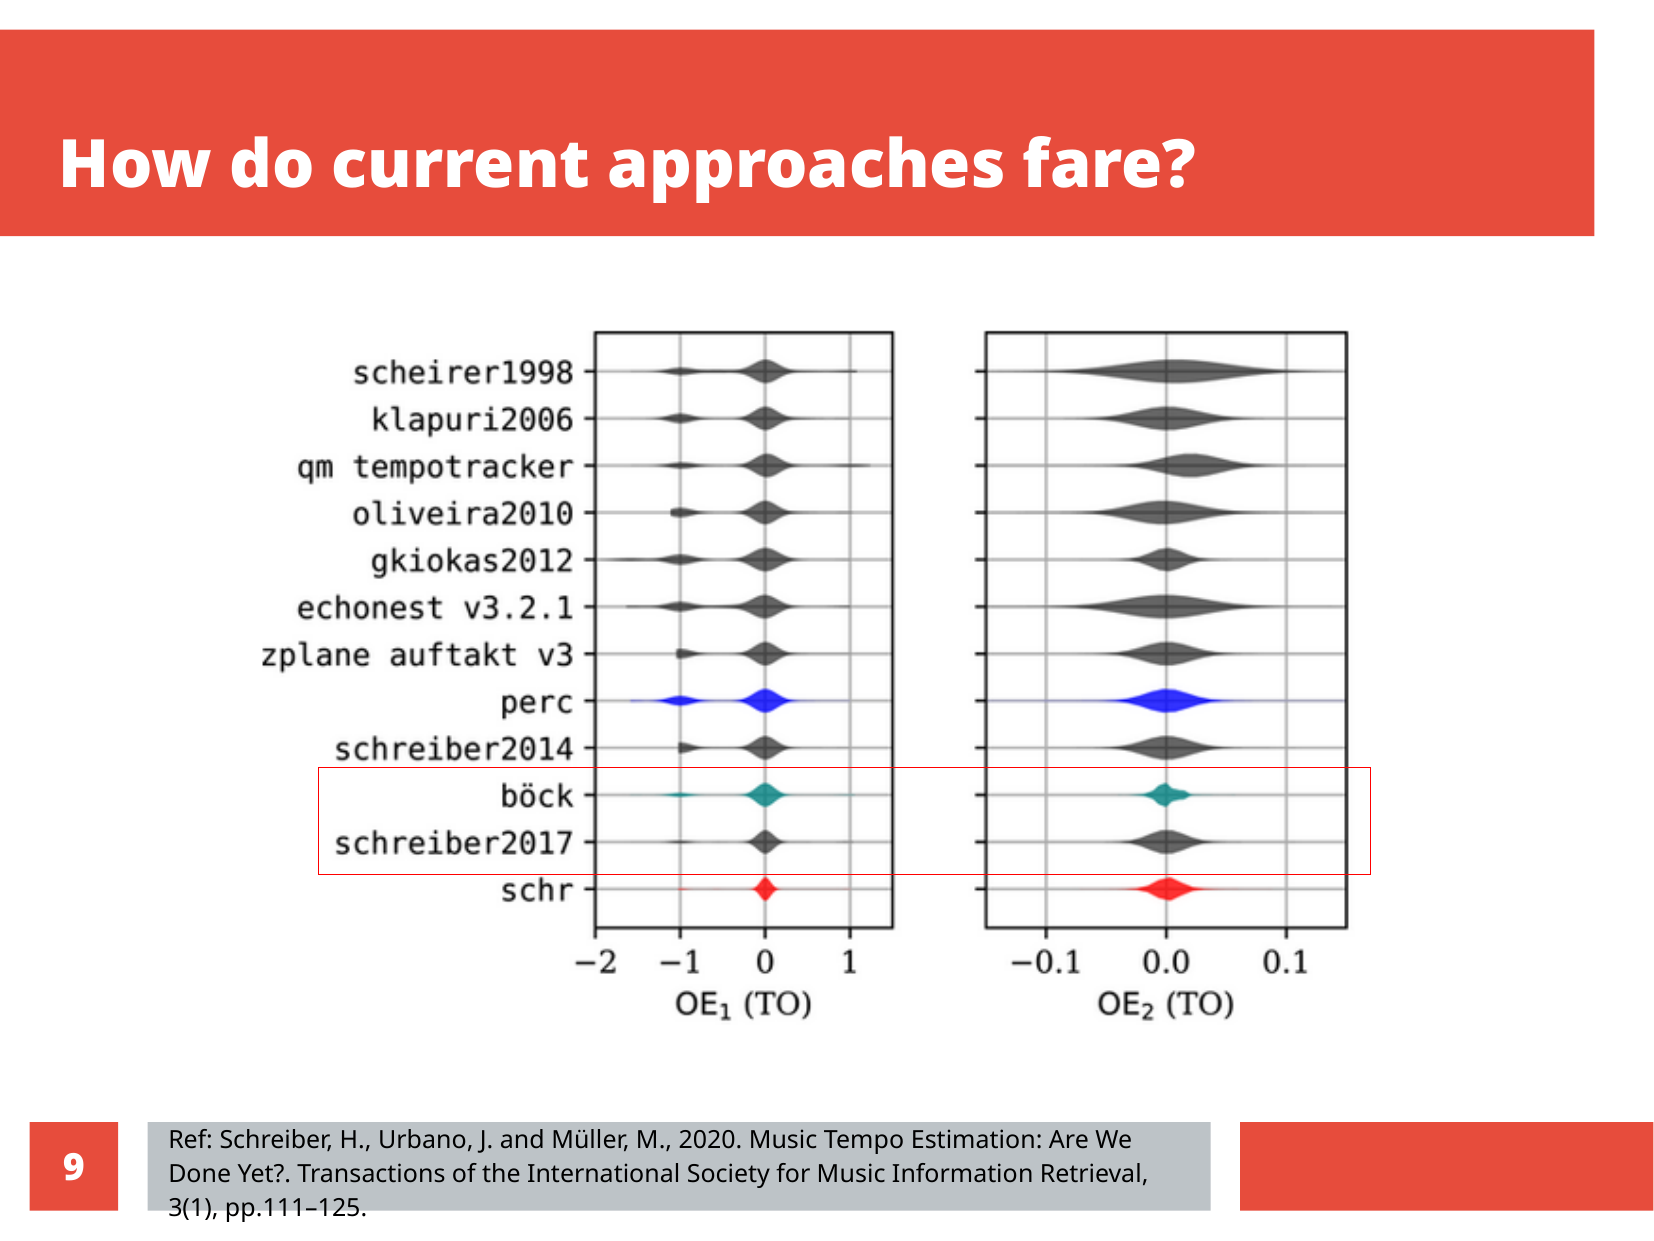

# How do current approaches fare?
Ref: Schreiber, H., Urbano, J. and Müller, M., 2020. Music Tempo Estimation: Are We Done Yet?. Transactions of the International Society for Music Information Retrieval, 3(1), pp.111–125.
9